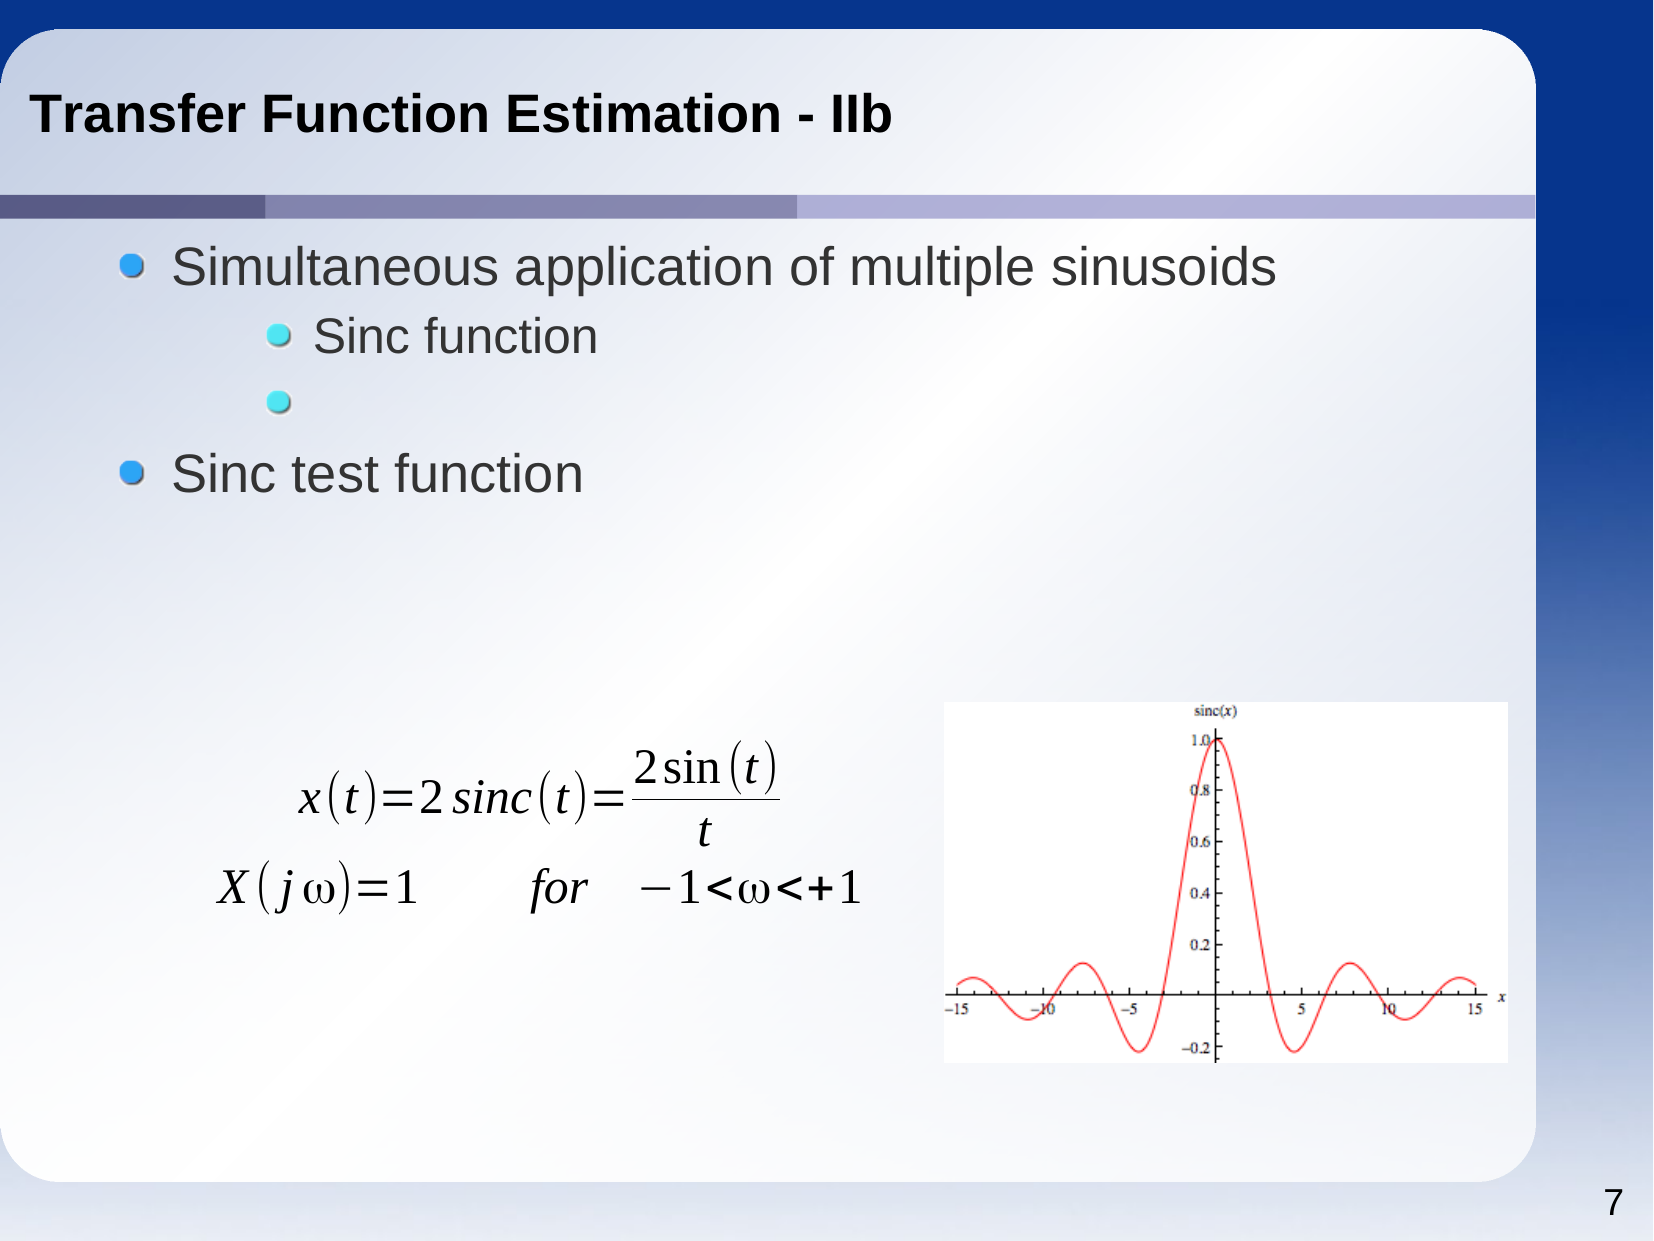

# Transfer Function Estimation - IIb
Simultaneous application of multiple sinusoids
Sinc function
Sinc test function
7